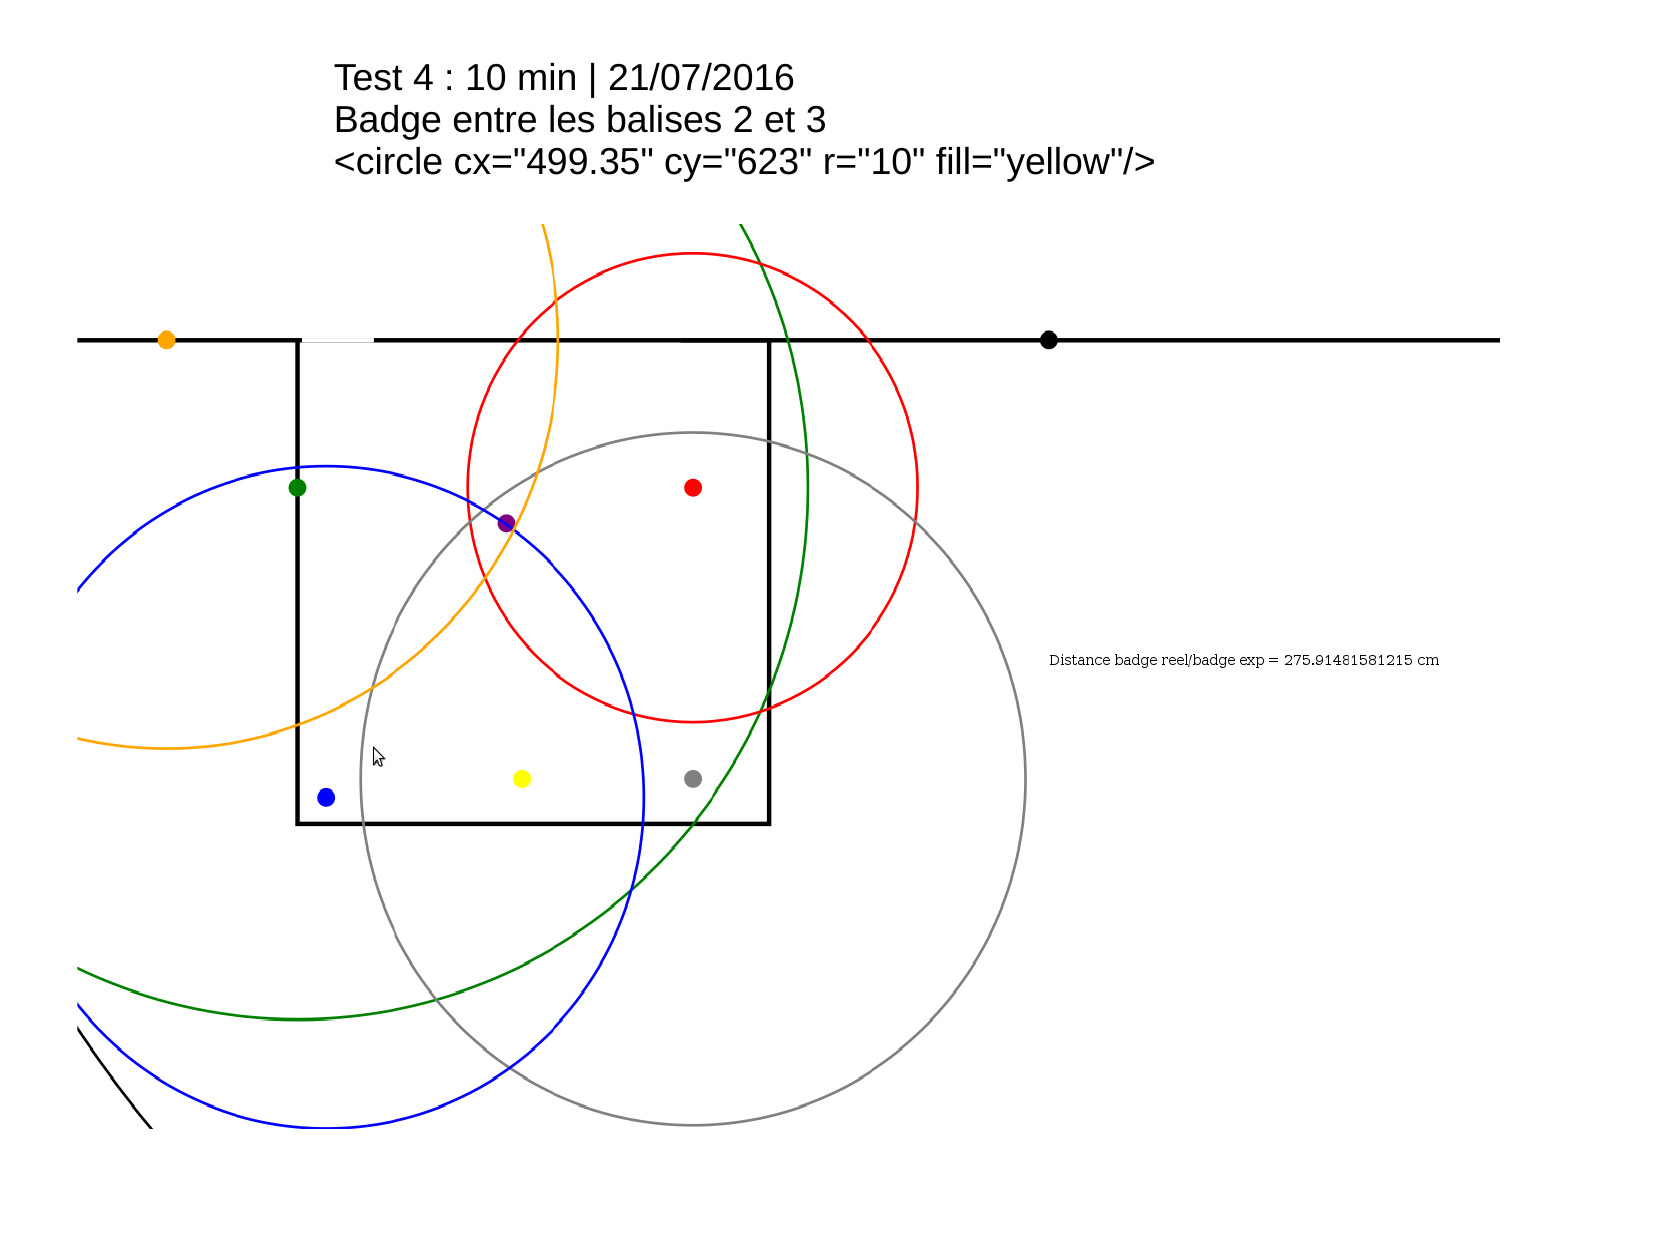

Test 4 : 10 min | 21/07/2016
Badge entre les balises 2 et 3
<circle cx="499.35" cy="623" r="10" fill="yellow"/>